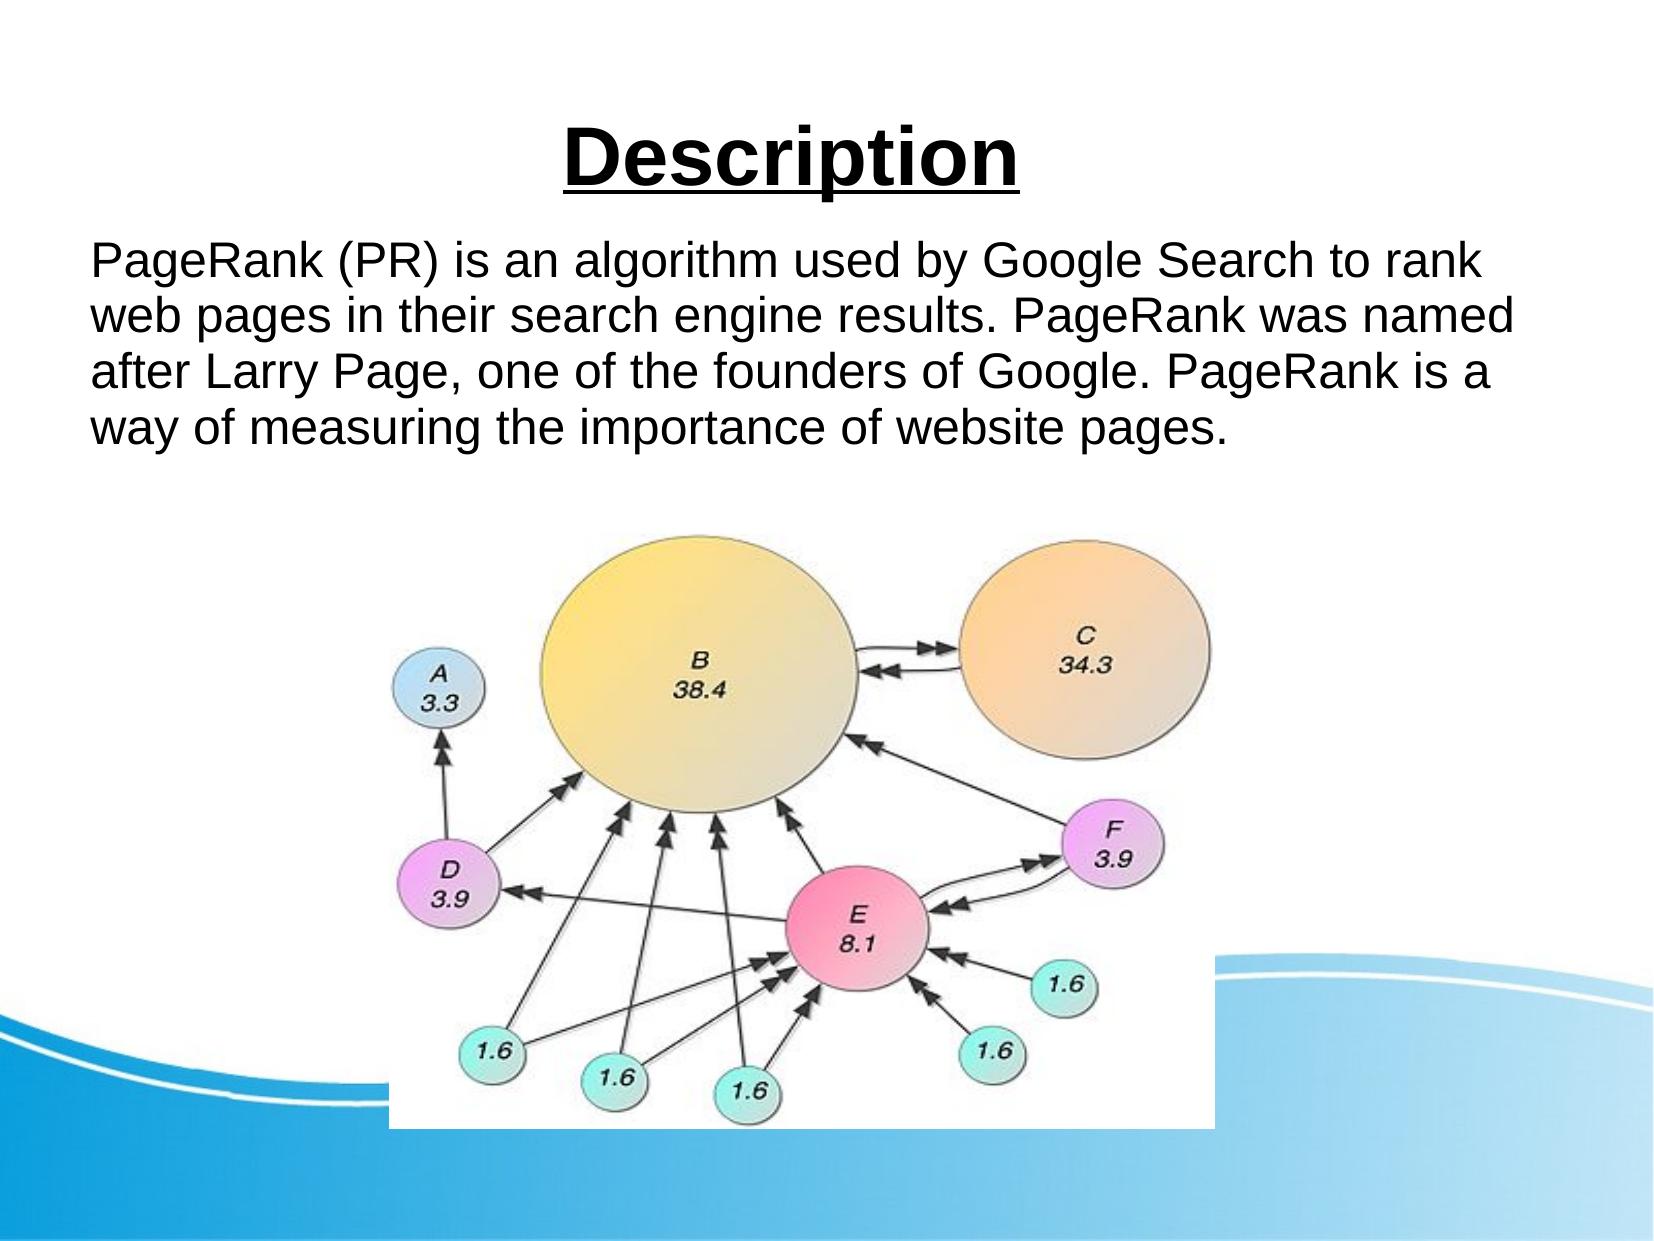

# Description
PageRank (PR) is an algorithm used by Google Search to rank web pages in their search engine results. PageRank was named after Larry Page, one of the founders of Google. PageRank is a way of measuring the importance of website pages.